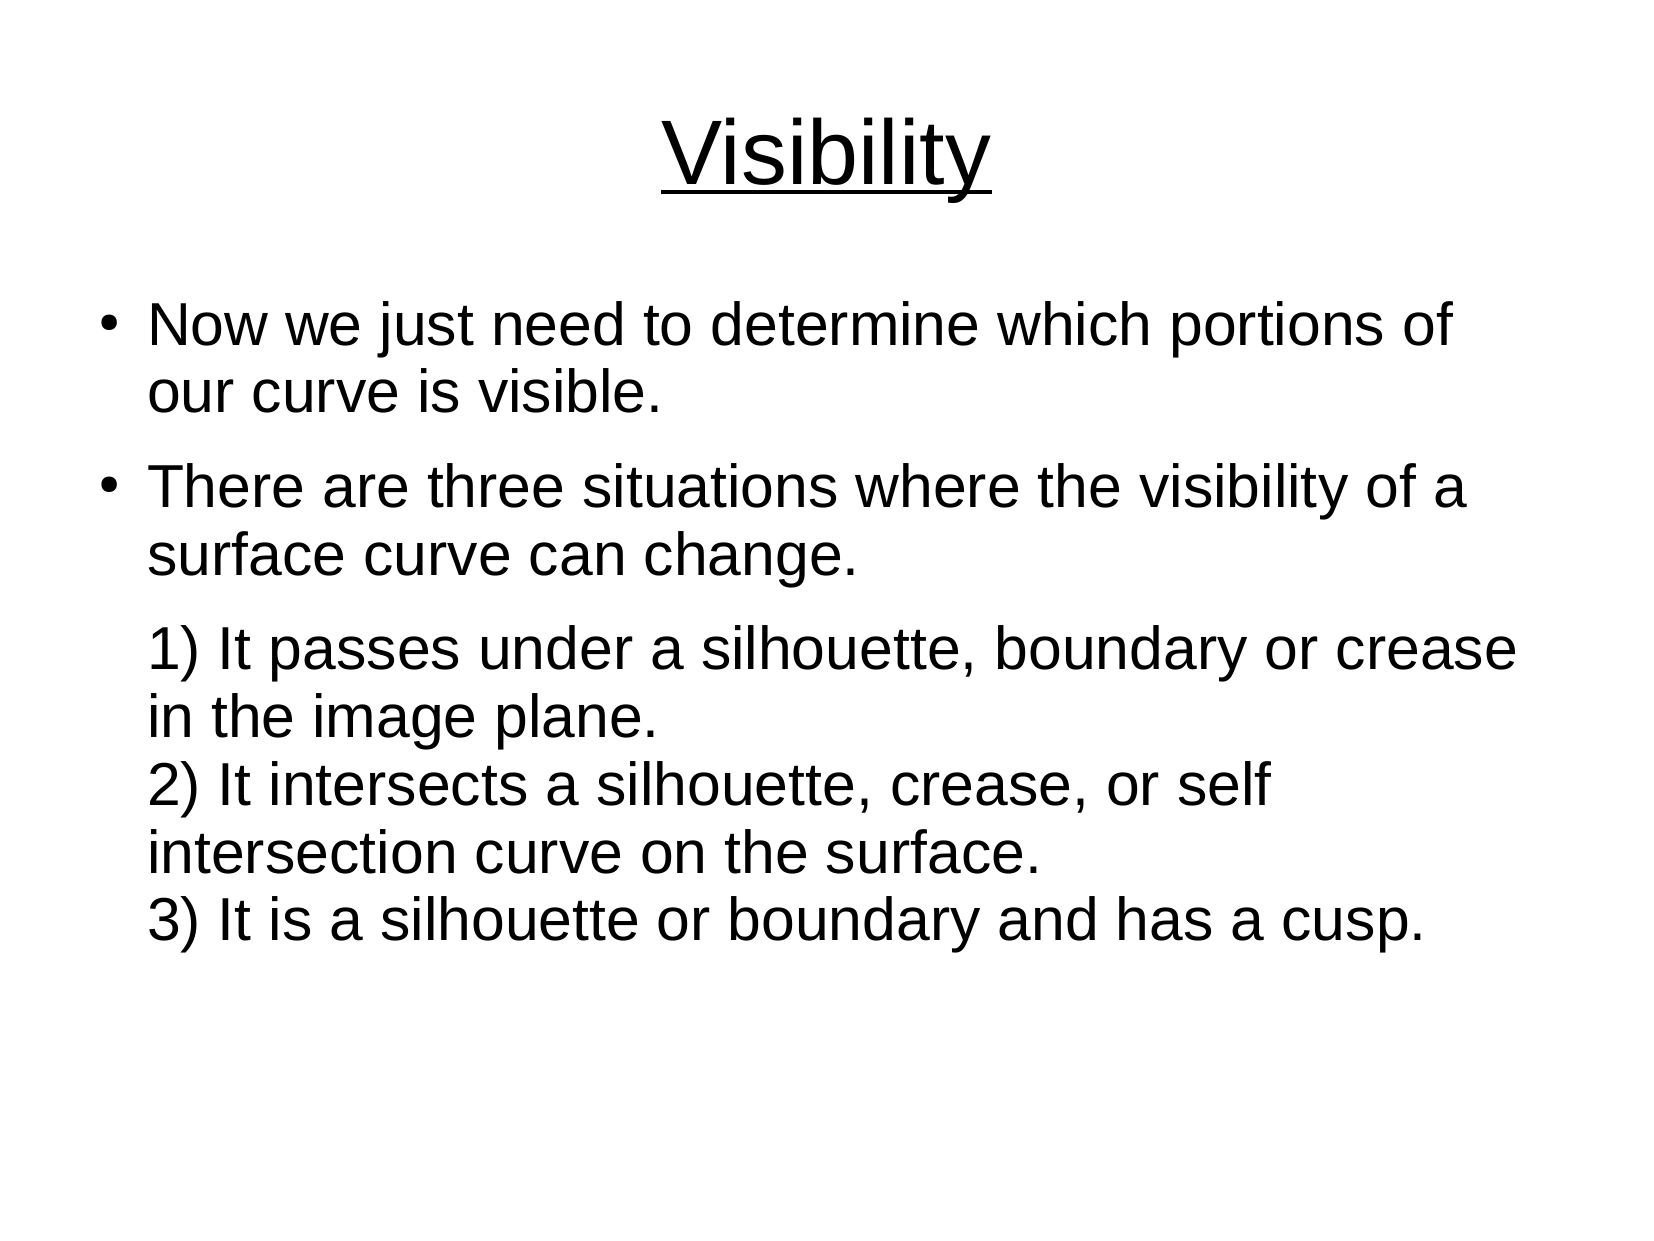

# Visibility
Now we just need to determine which portions of our curve is visible.
There are three situations where the visibility of a surface curve can change.
1) It passes under a silhouette, boundary or crease in the image plane. 2) It intersects a silhouette, crease, or self intersection curve on the surface. 3) It is a silhouette or boundary and has a cusp.